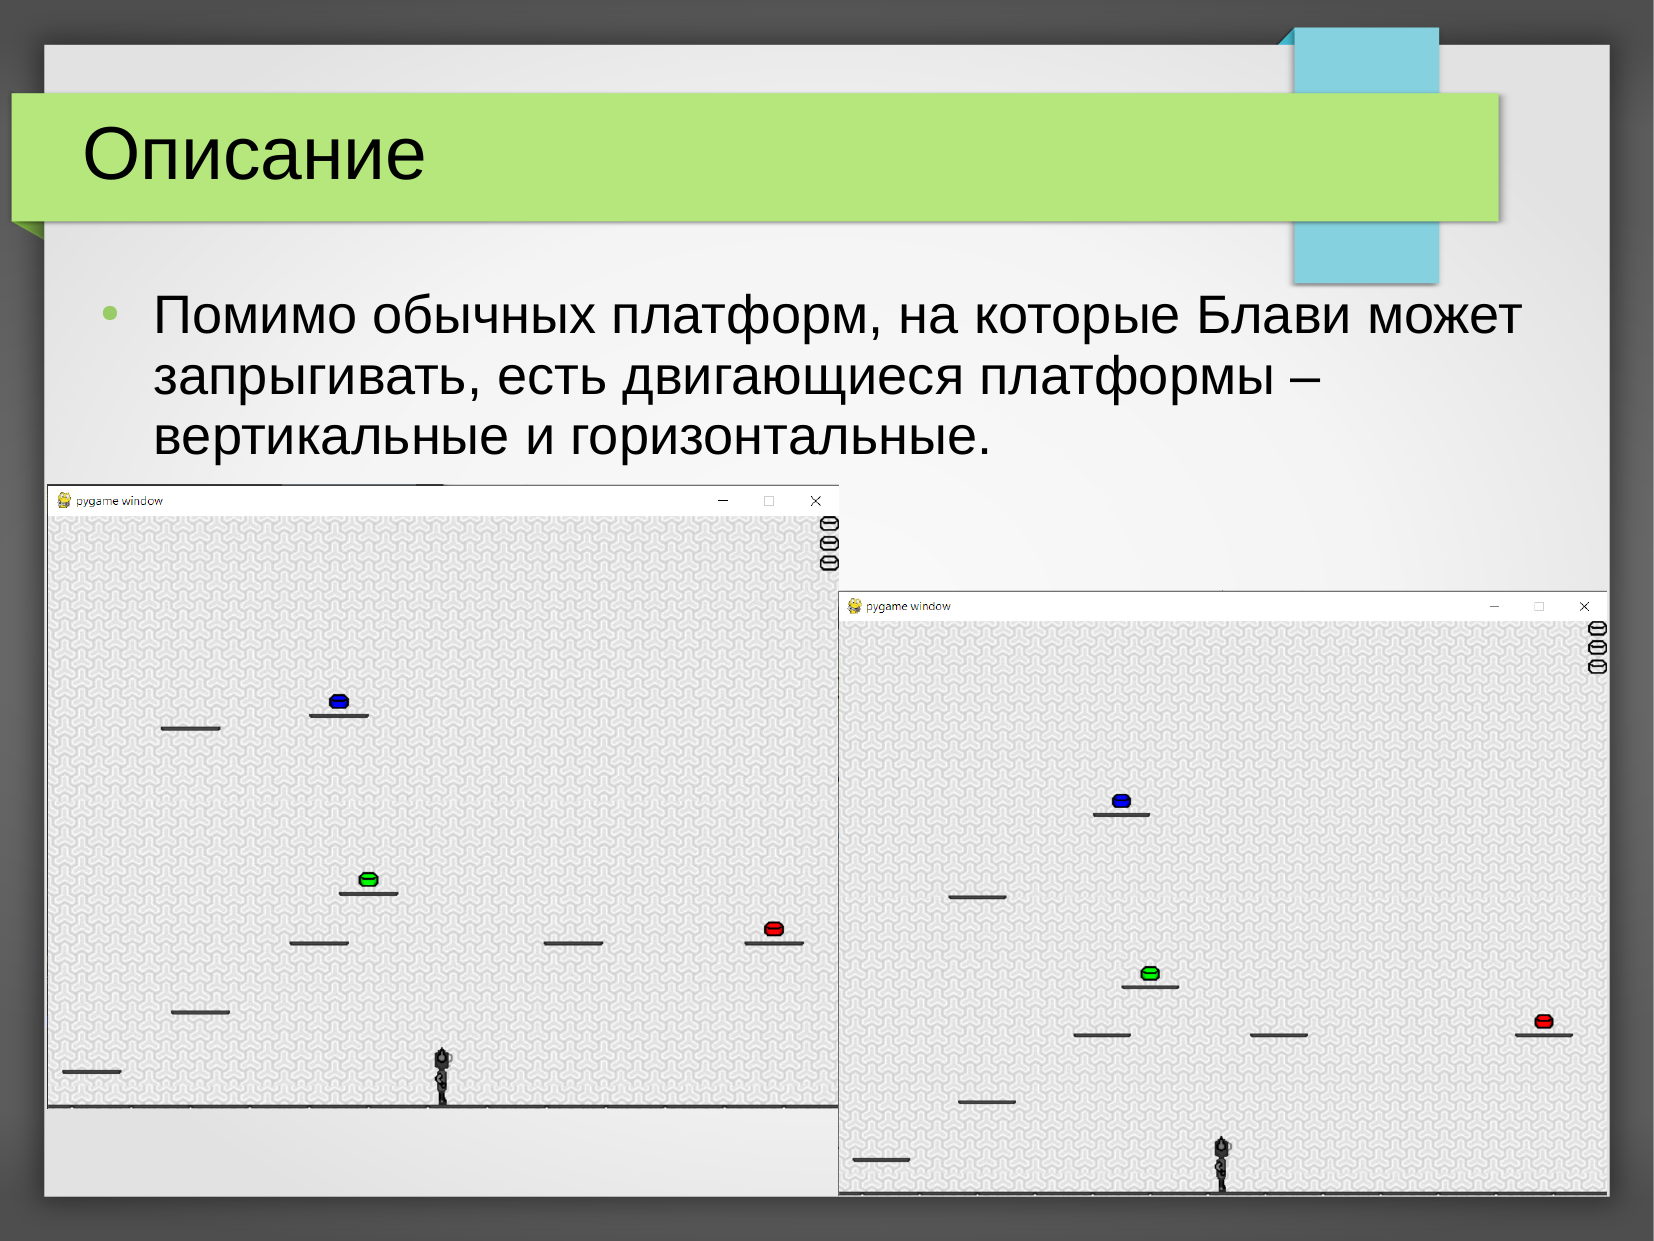

# Описание
Помимо обычных платформ, на которые Блави может запрыгивать, есть двигающиеся платформы – вертикальные и горизонтальные.